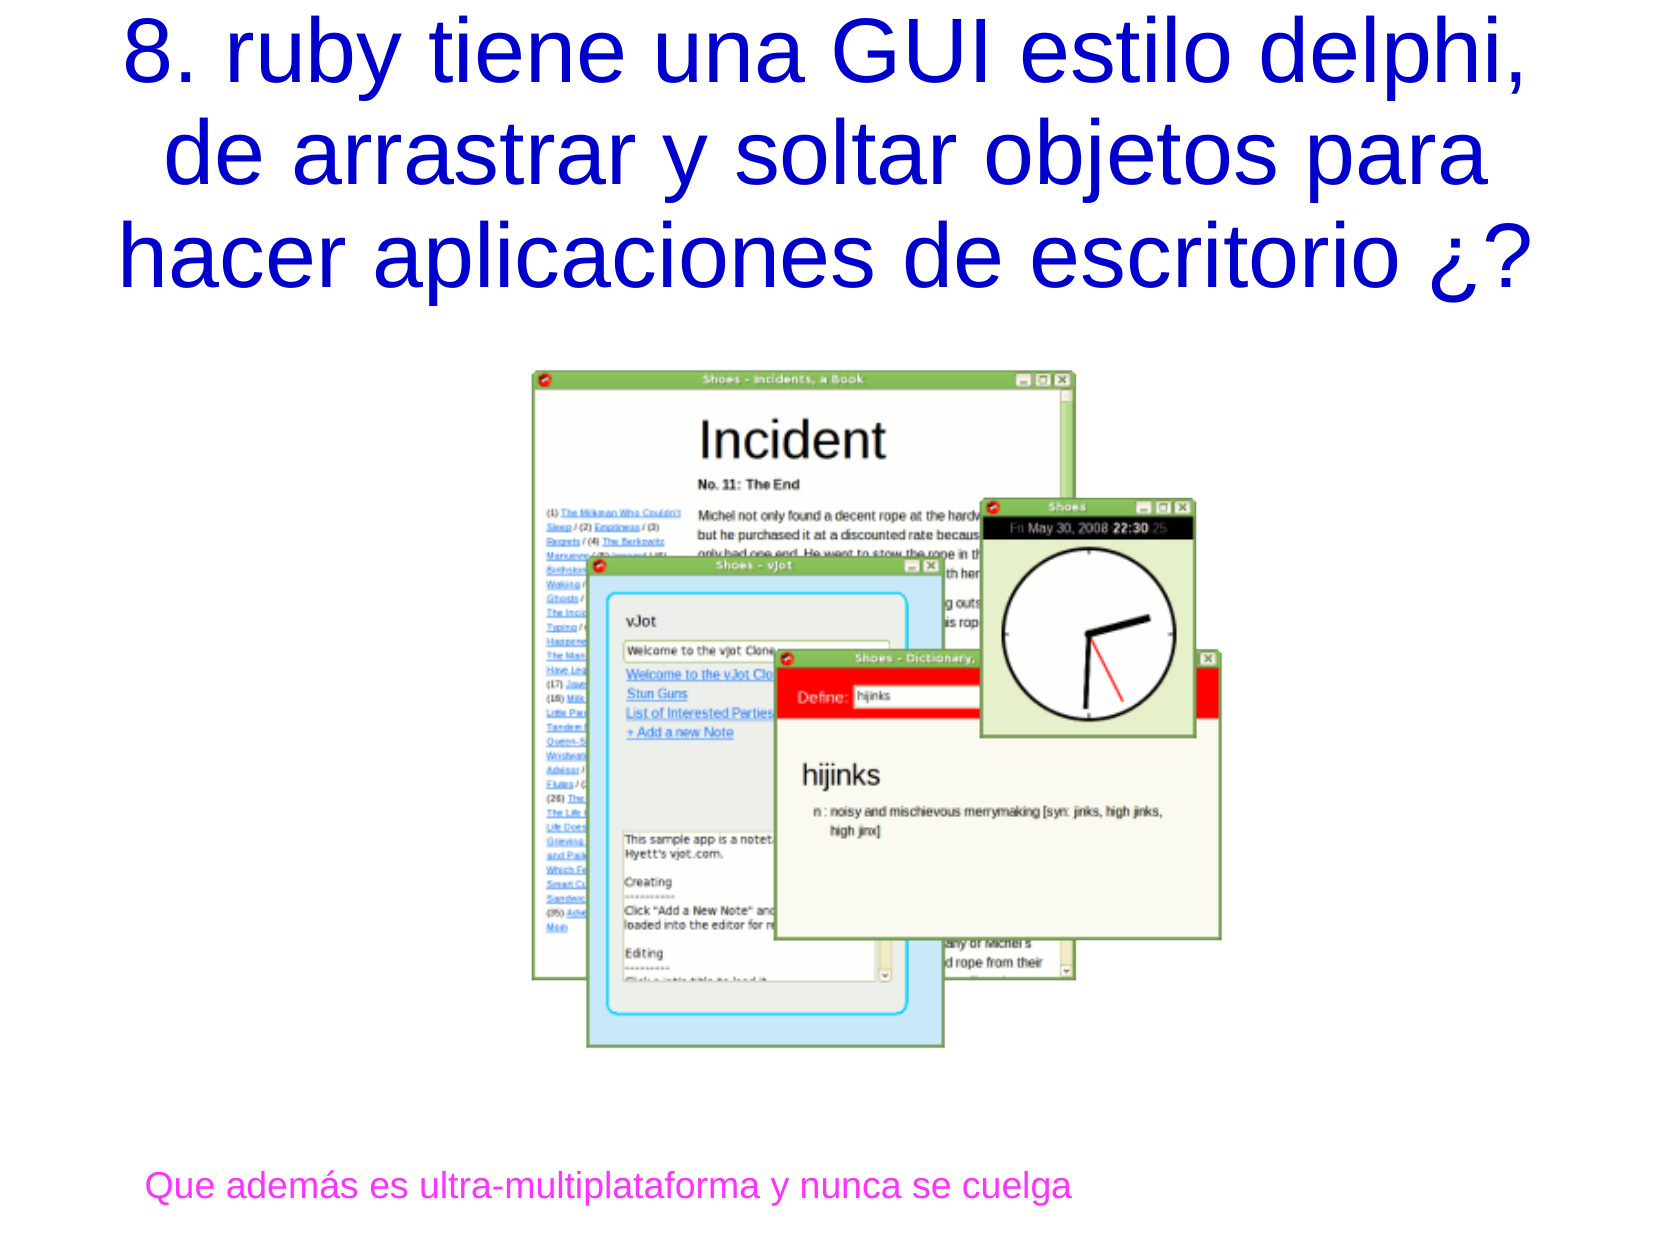

# 8. ruby tiene una GUI estilo delphi, de arrastrar y soltar objetos para hacer aplicaciones de escritorio ¿?
Que además es ultra-multiplataforma y nunca se cuelga